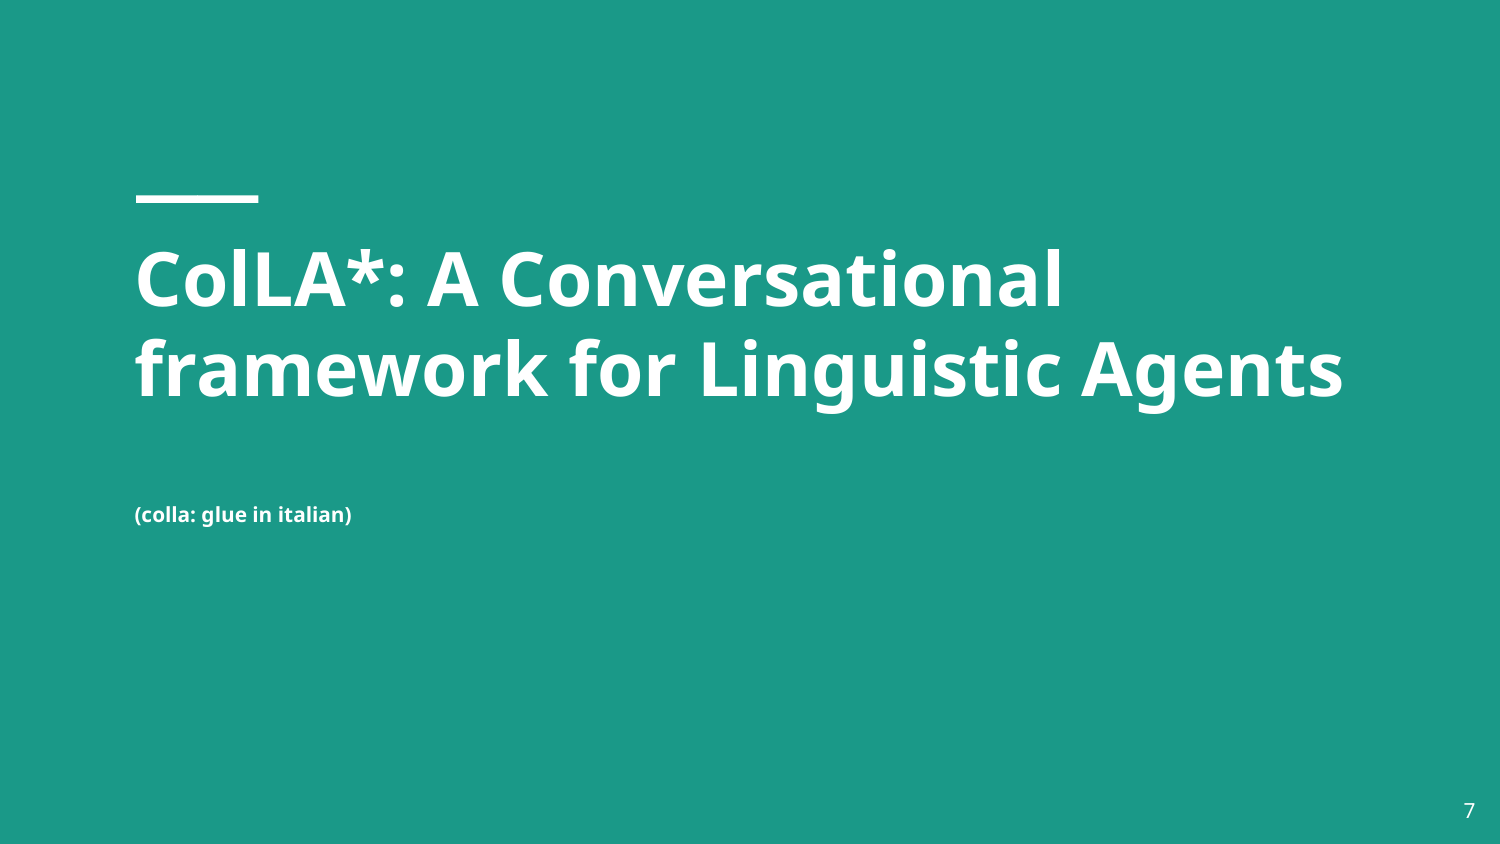

# ColLA*: A Conversational framework for Linguistic Agents (colla: glue in italian)